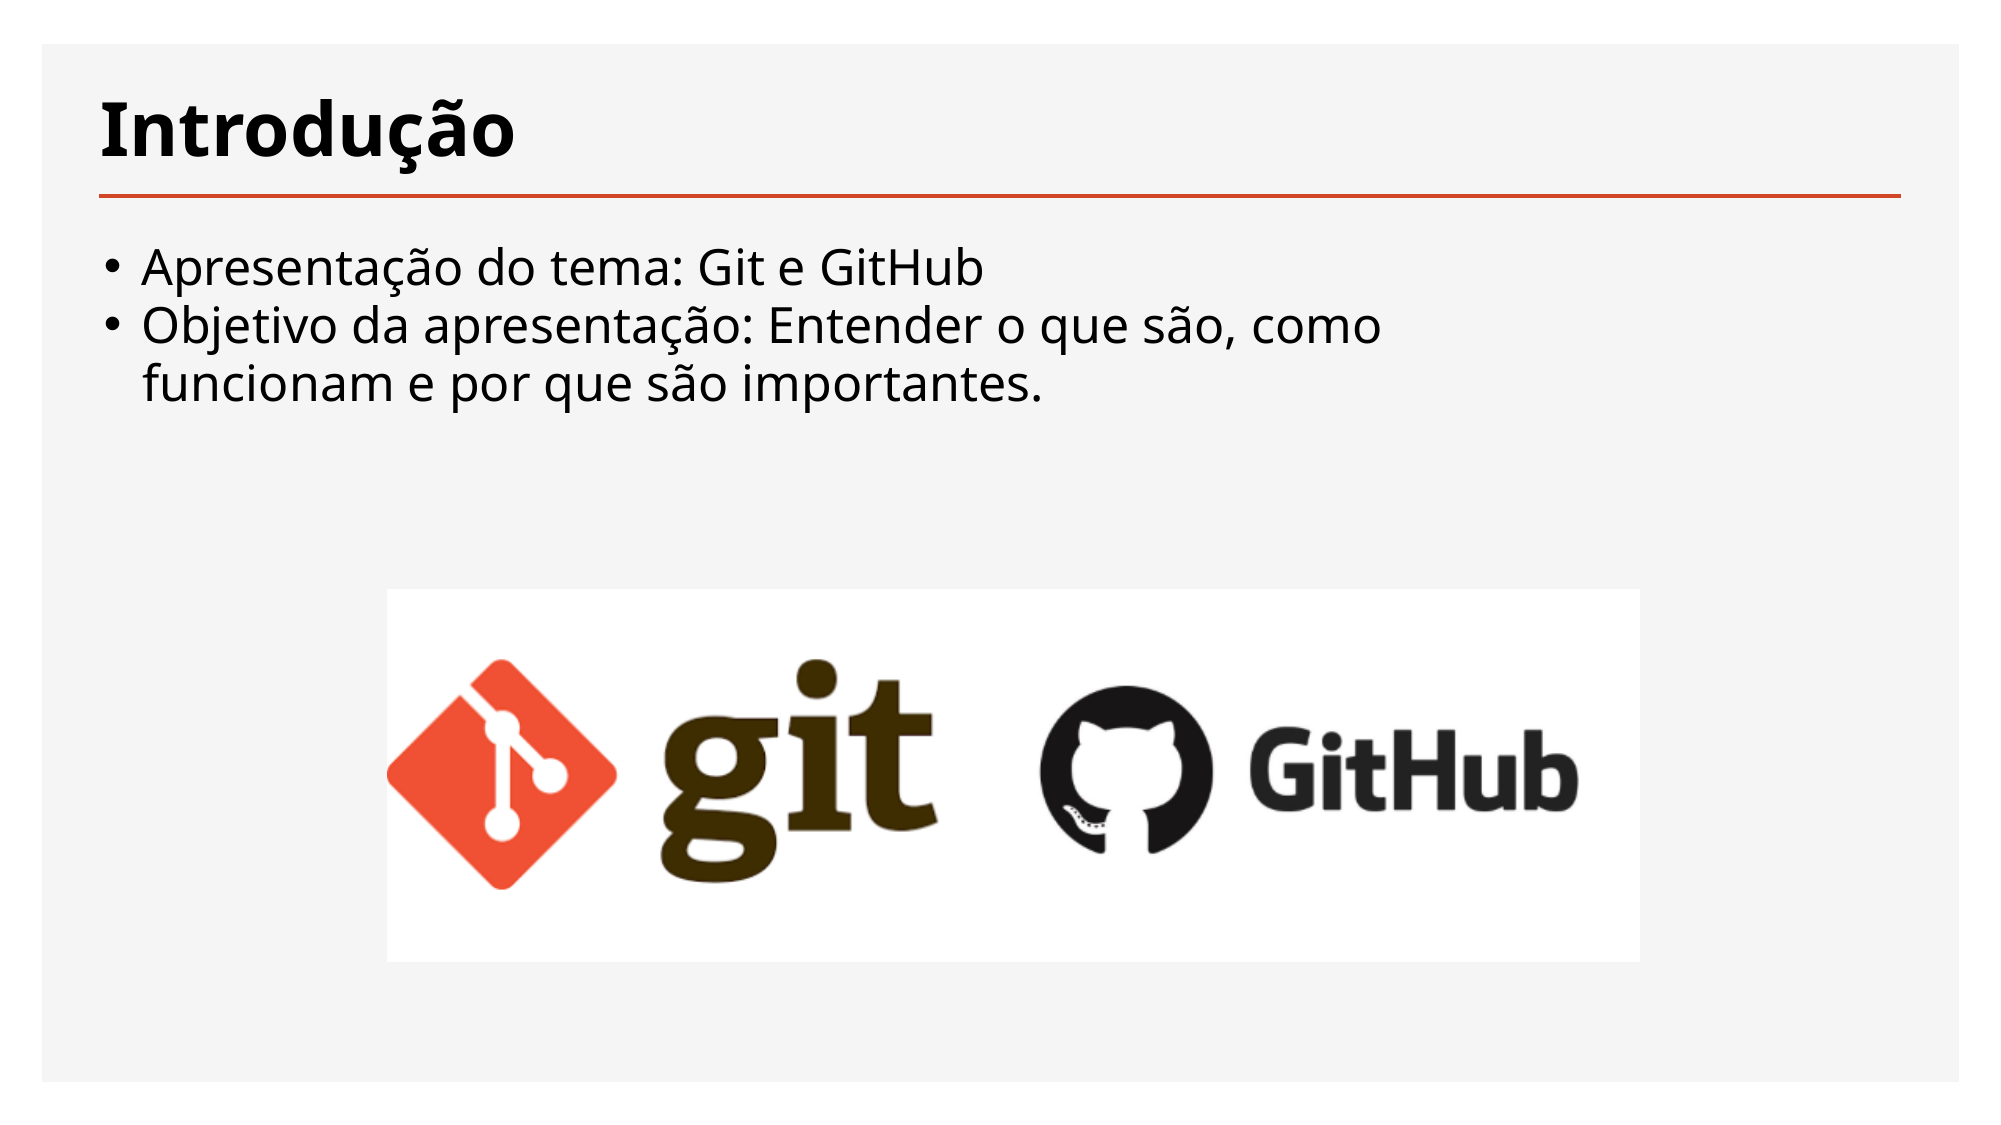

# Introdução
Apresentação do tema: Git e GitHub
Objetivo da apresentação: Entender o que são, como
 funcionam e por que são importantes.